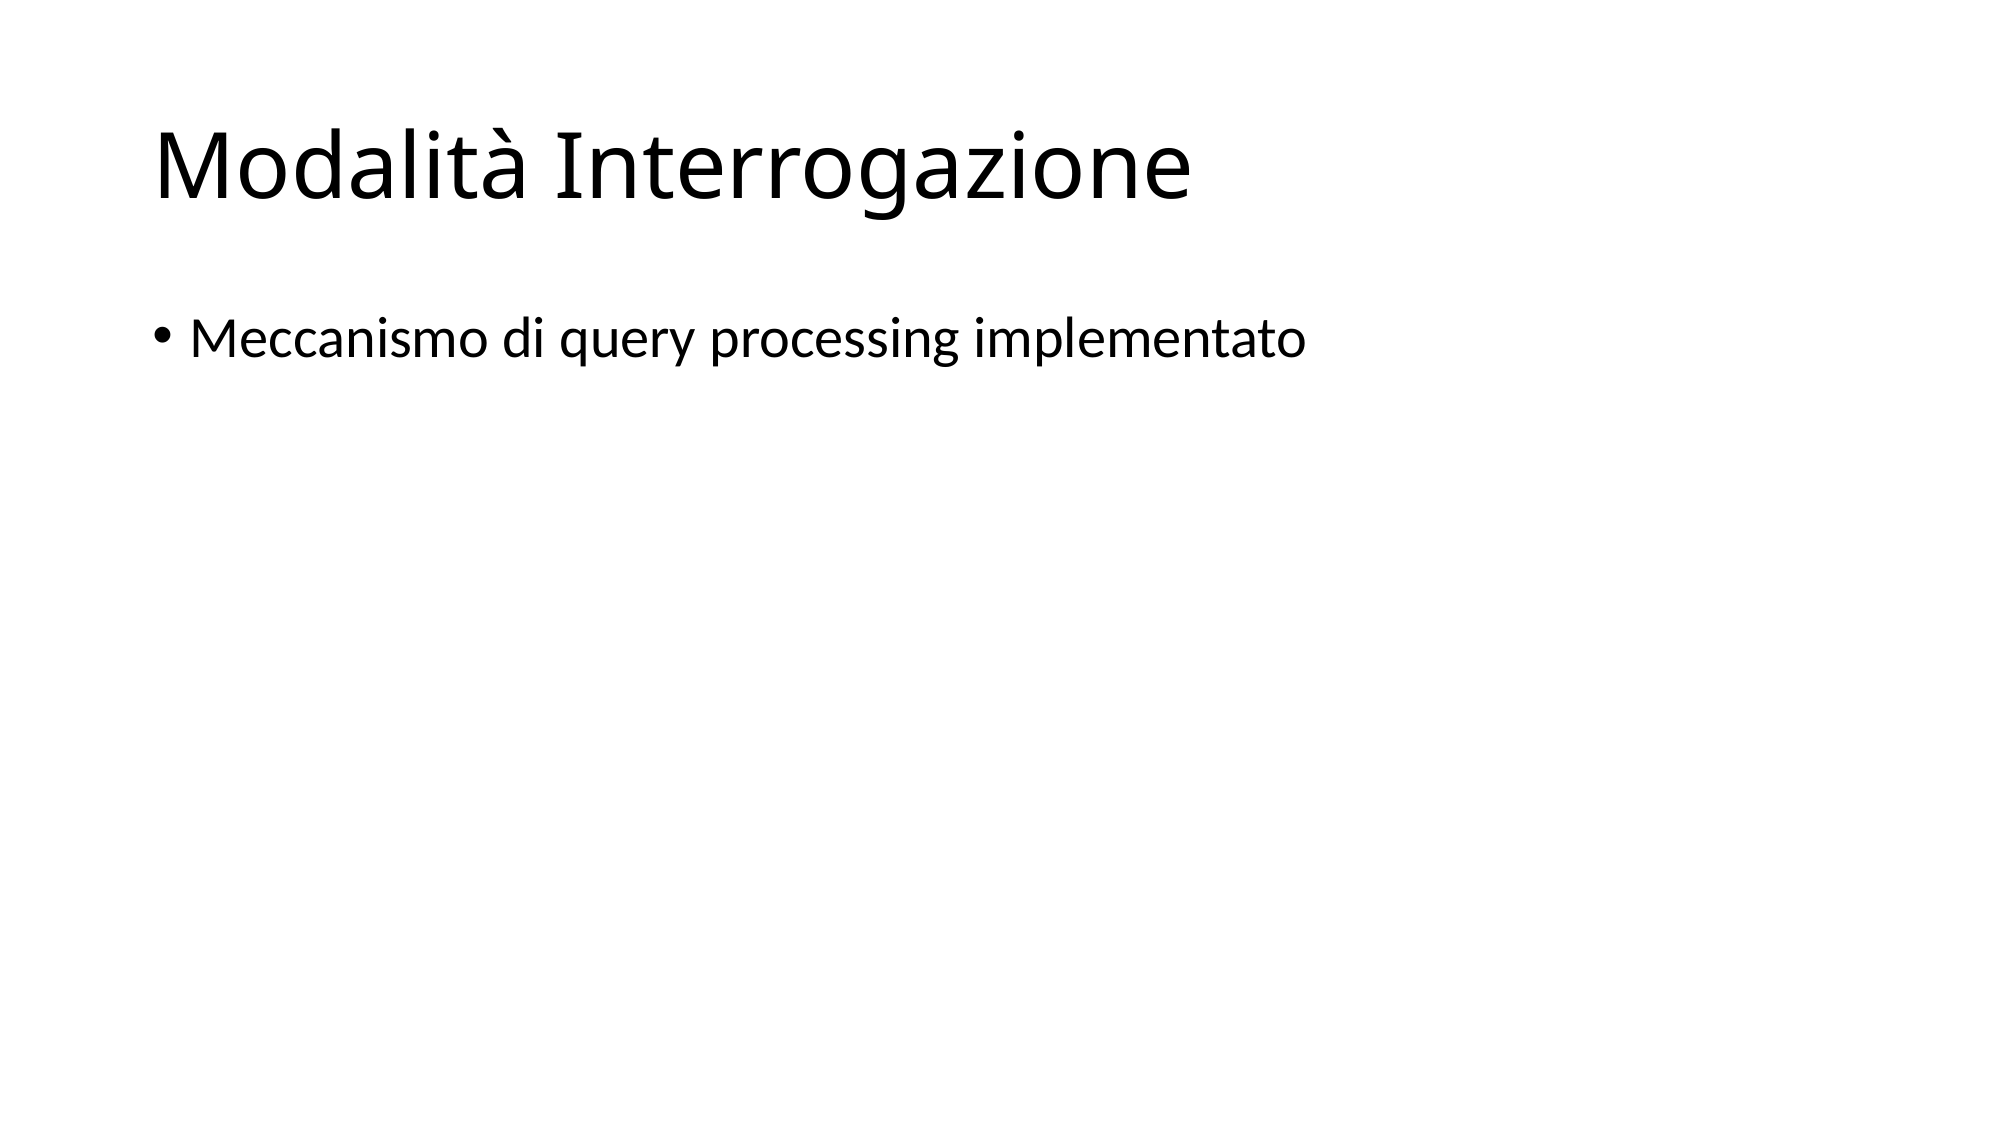

# Modalità Interrogazione
Meccanismo di query processing implementato